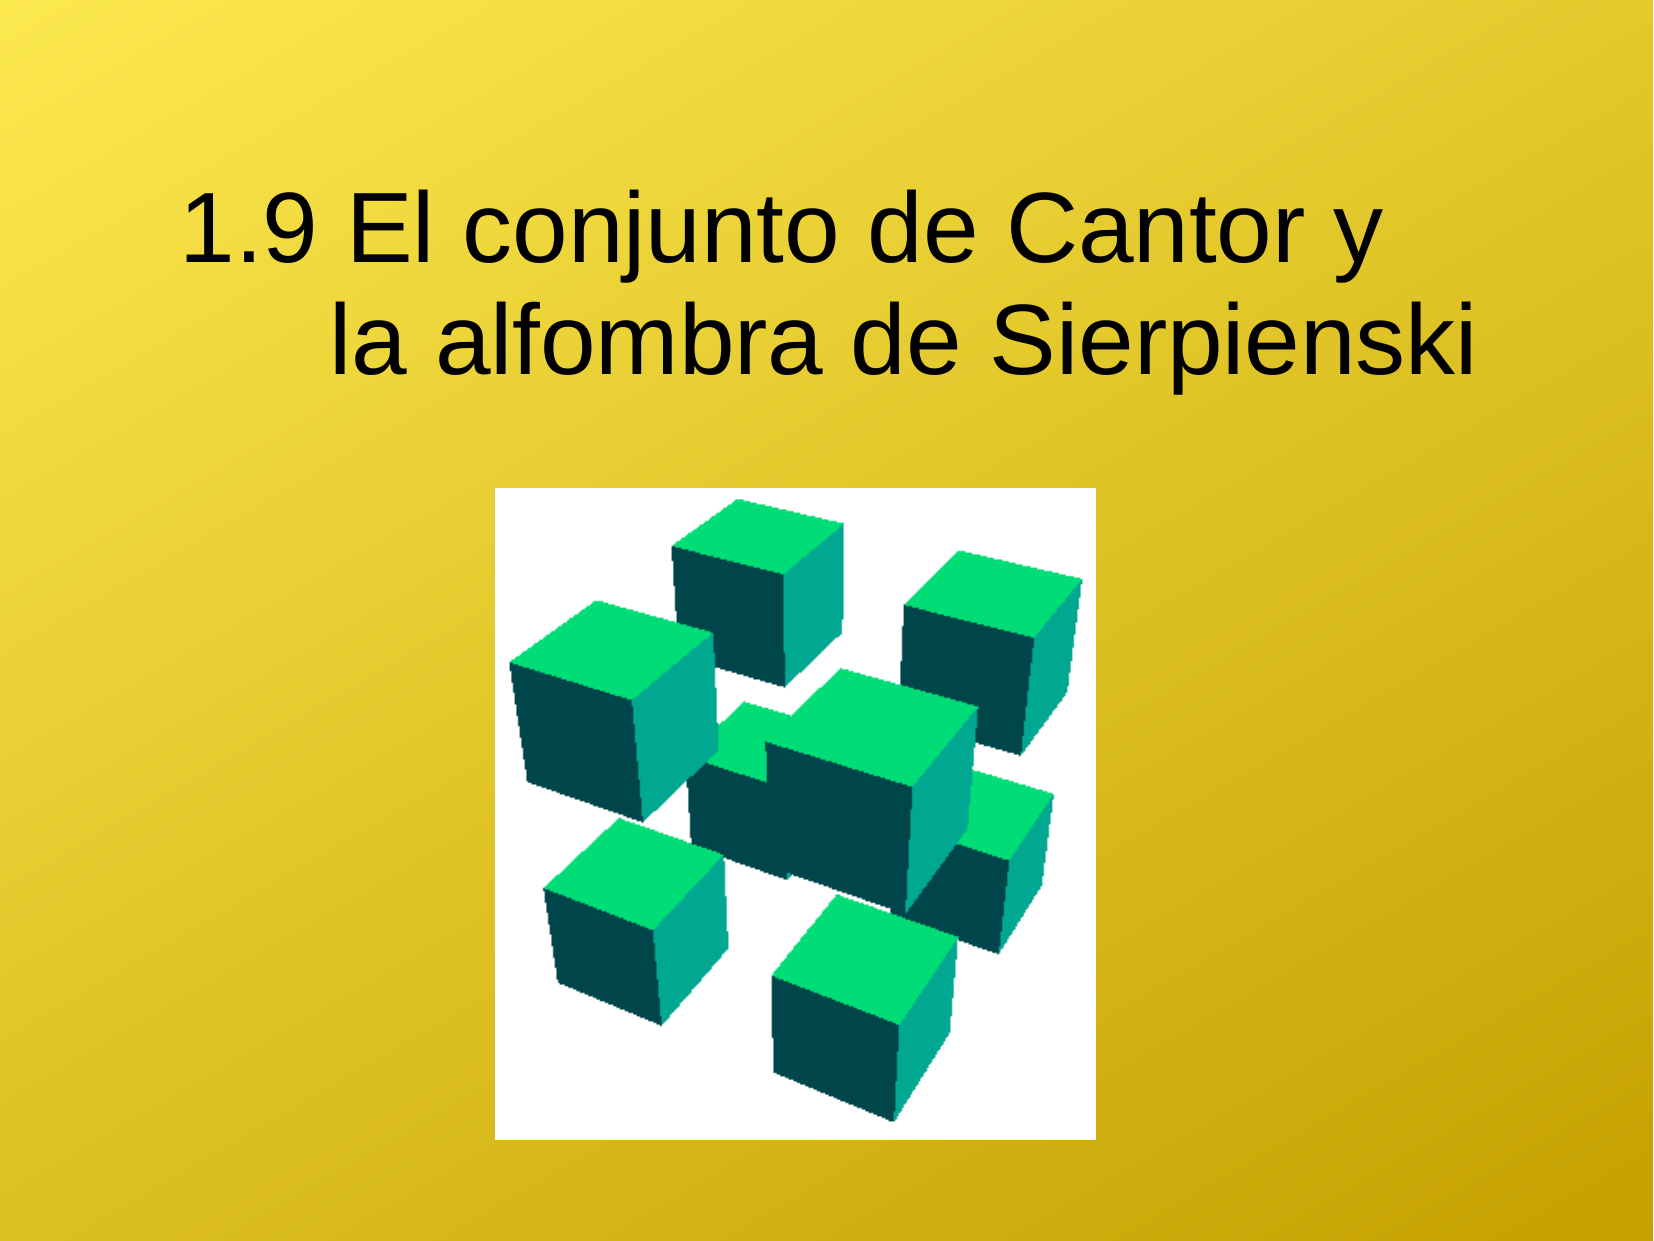

1.9 El conjunto de Cantor y
		la alfombra de Sierpienski